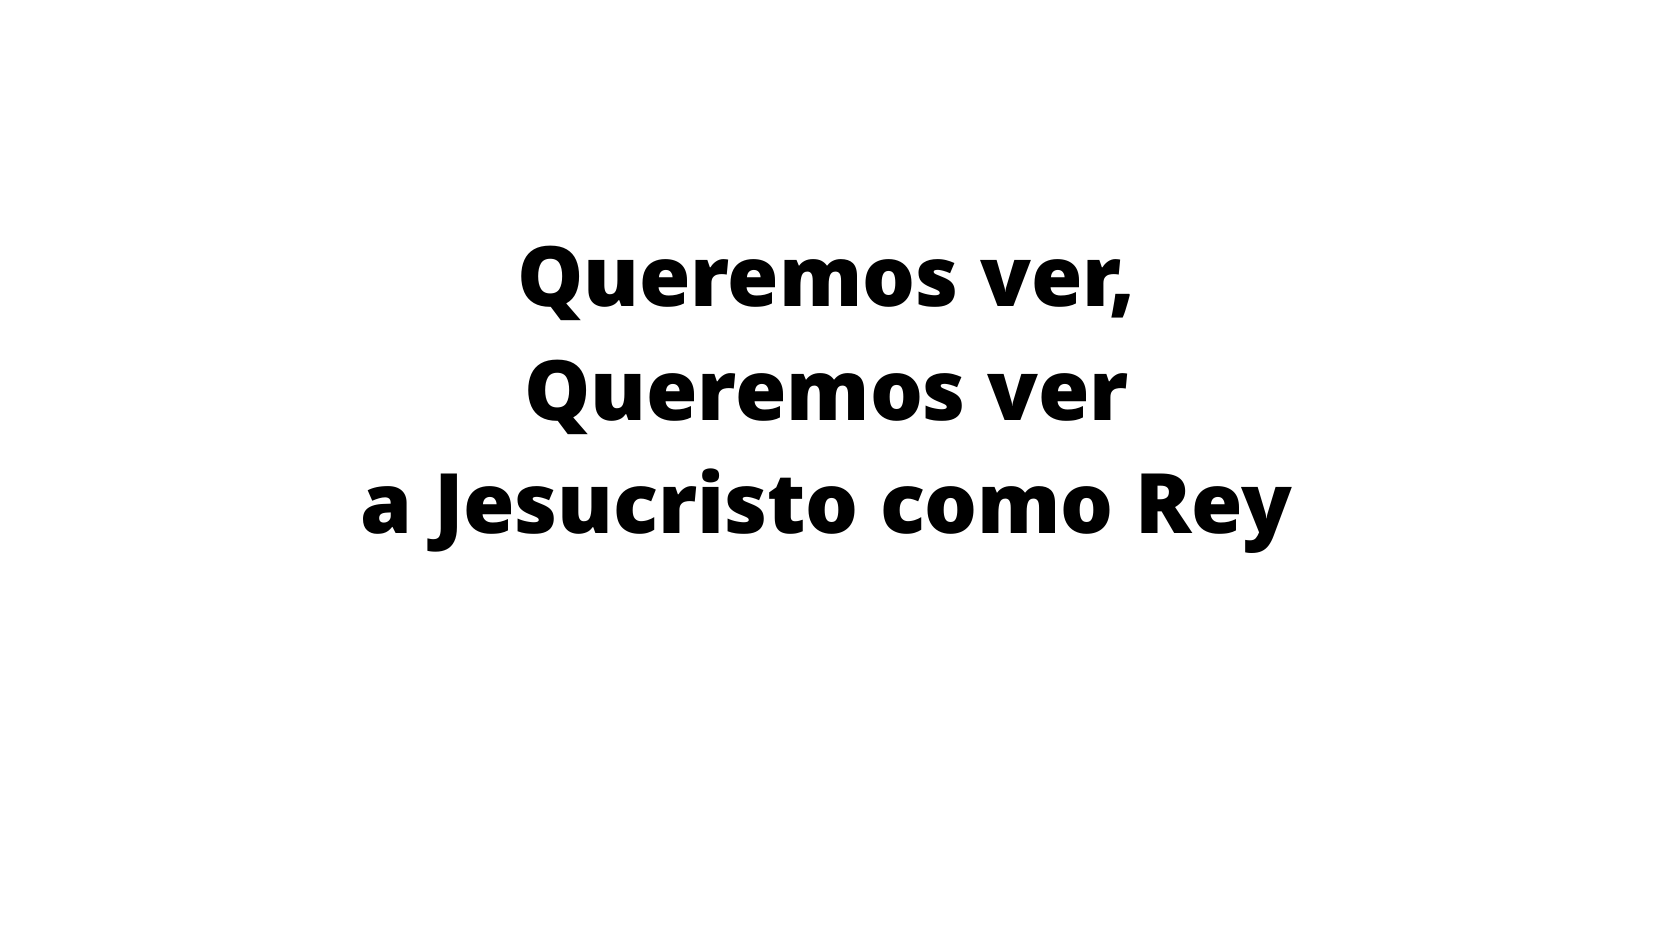

#
Queremos ver,
Queremos ver
a Jesucristo como Rey